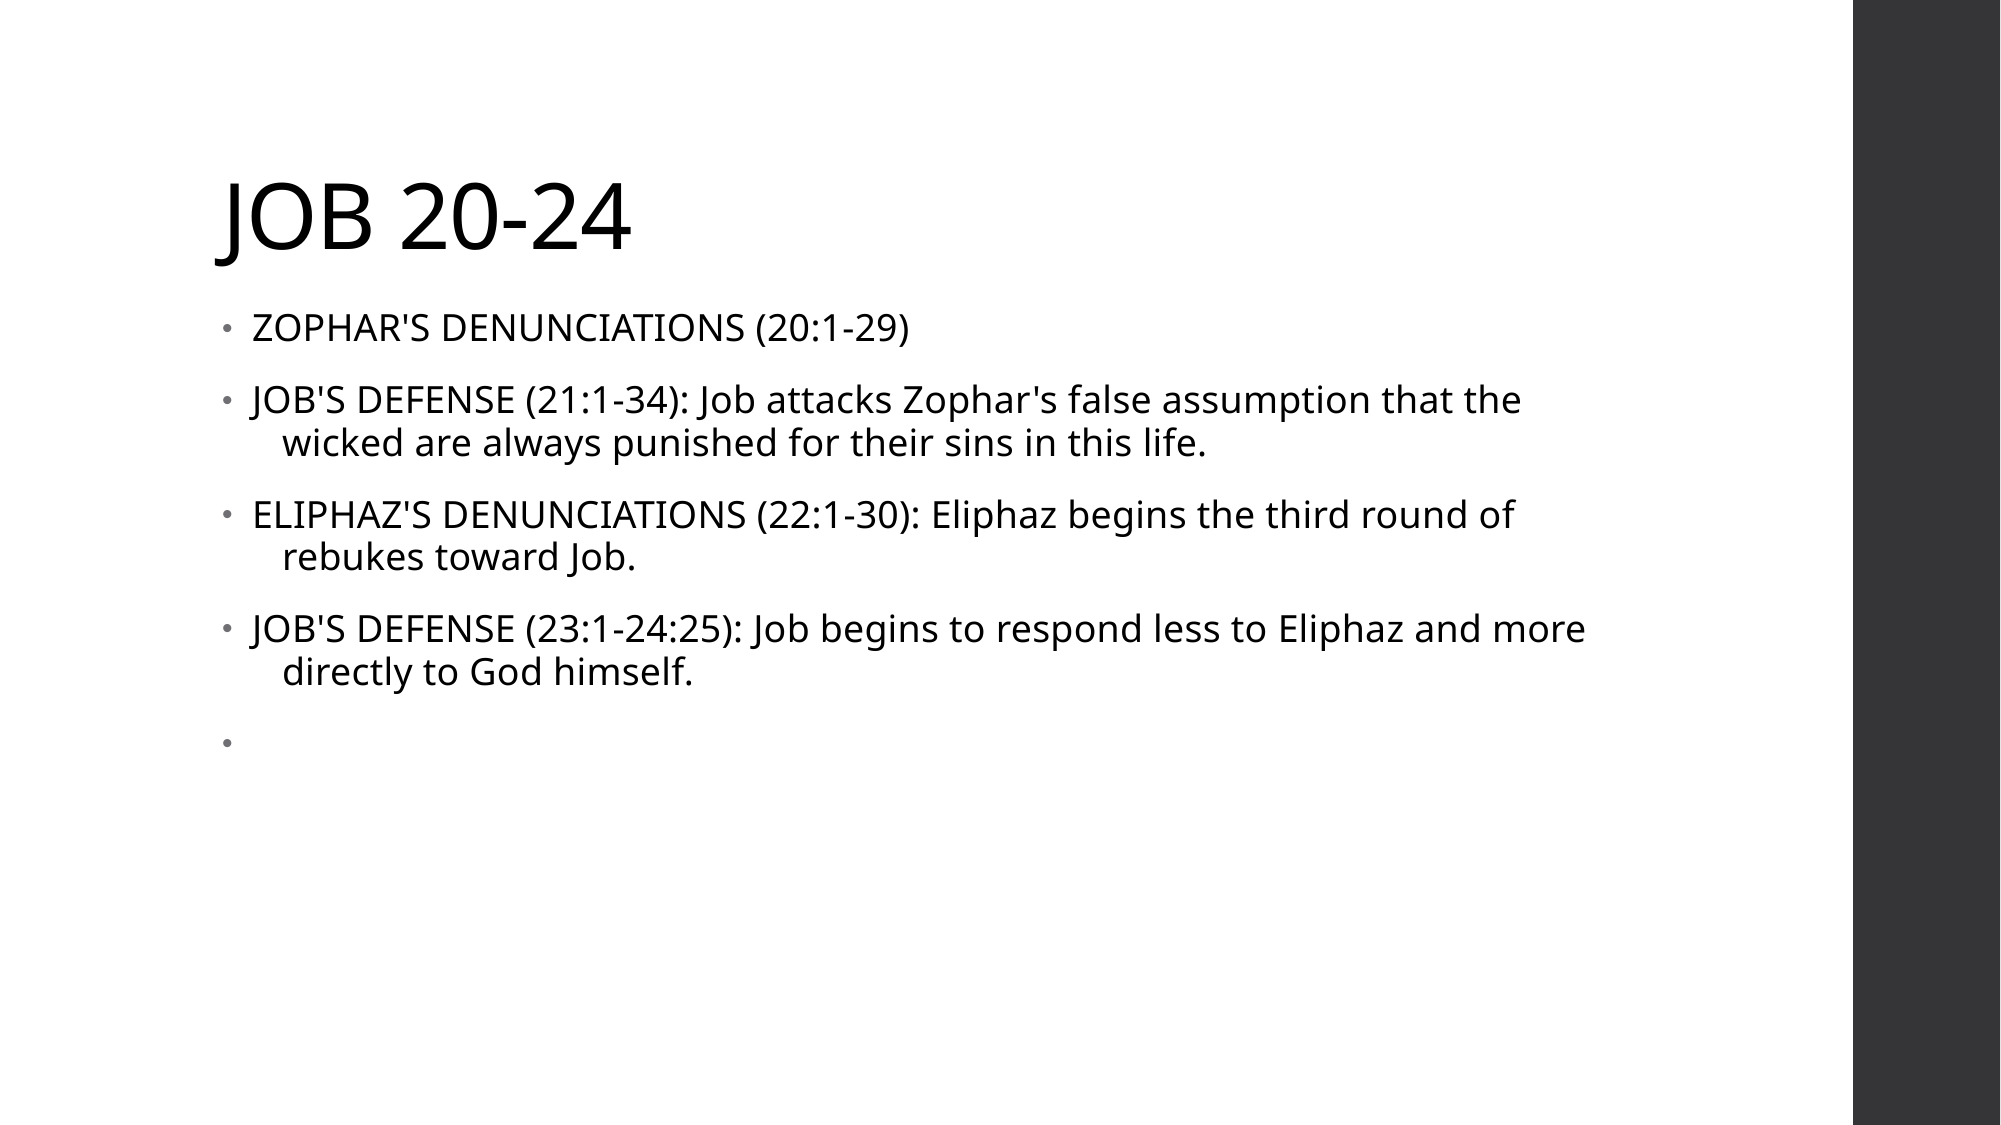

# JOB 20-24
ZOPHAR'S DENUNCIATIONS (20:1-29)
JOB'S DEFENSE (21:1-34): Job attacks Zophar's false assumption that the wicked are always punished for their sins in this life.
ELIPHAZ'S DENUNCIATIONS (22:1-30): Eliphaz begins the third round of rebukes toward Job.
JOB'S DEFENSE (23:1-24:25): Job begins to respond less to Eliphaz and more directly to God himself.